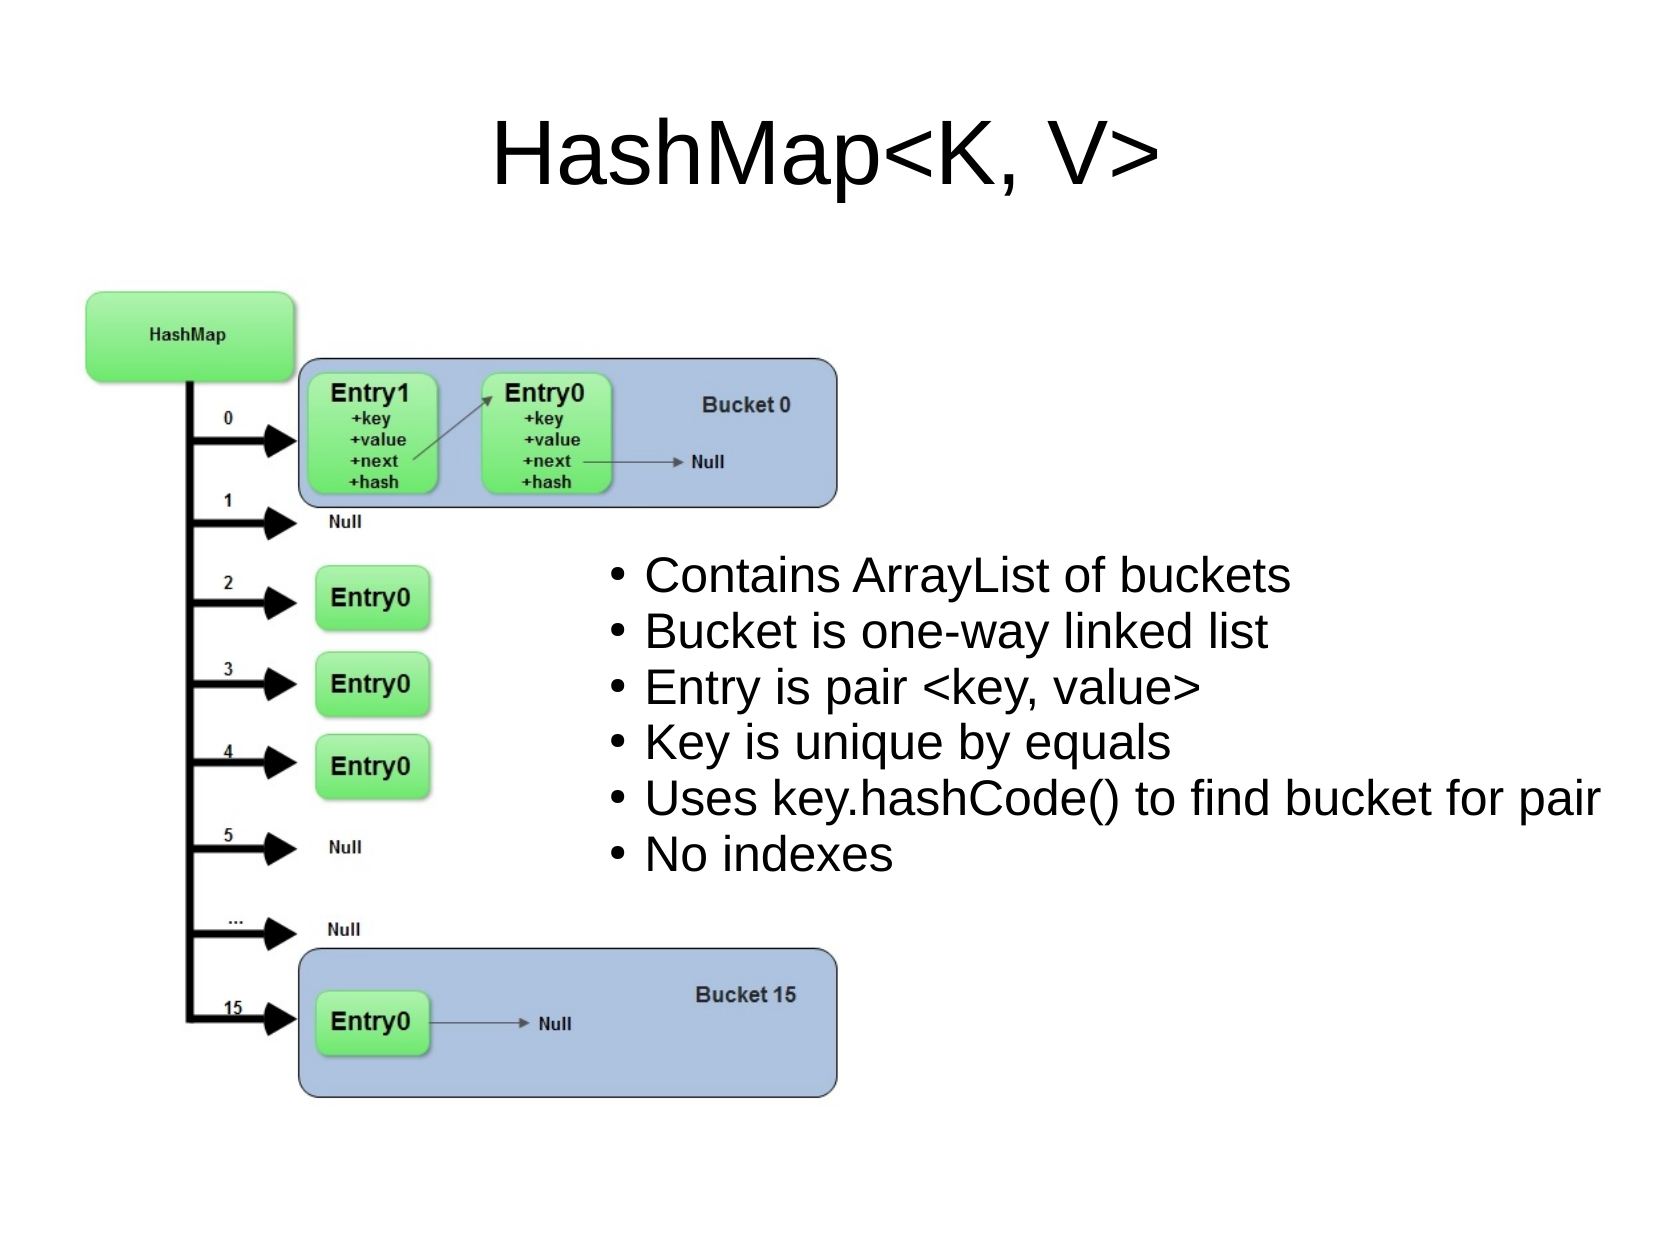

# HashMap<K, V>
Contains ArrayList of buckets
Bucket is one-way linked list
Entry is pair <key, value>
Key is unique by equals
Uses key.hashCode() to find bucket for pair
No indexes